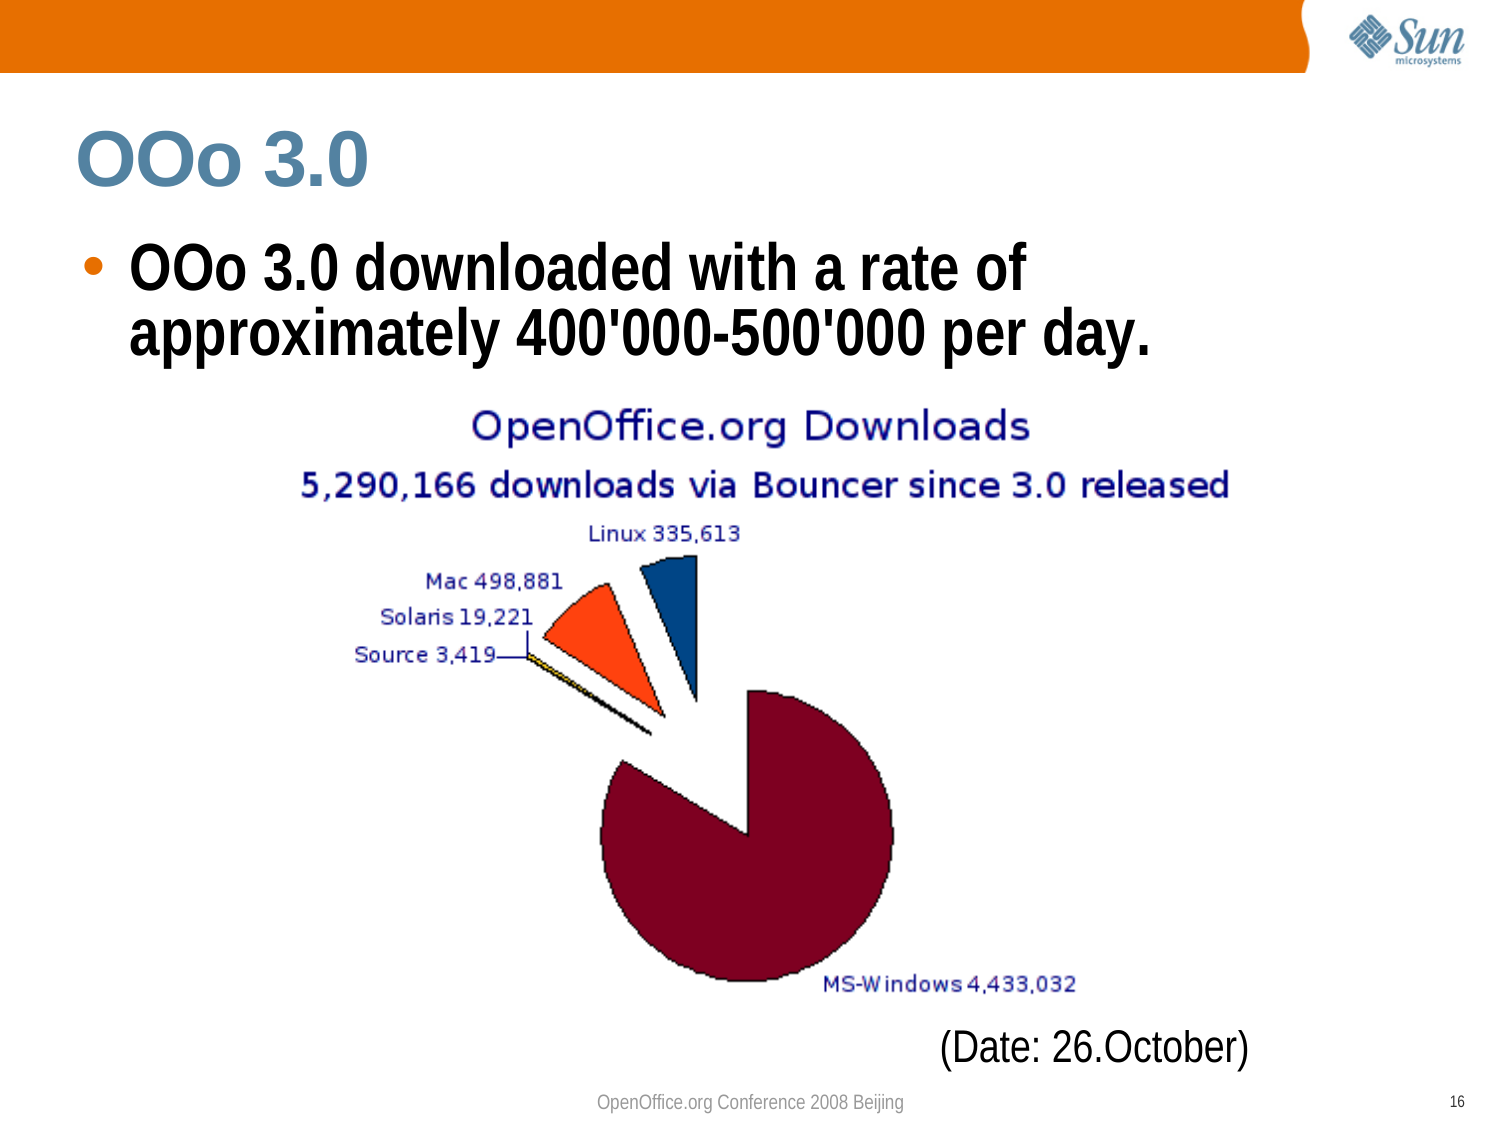

# OOo 3.0
OOo 3.0 downloaded with a rate of approximately 400'000-500'000 per day.
(Date: 26.October)